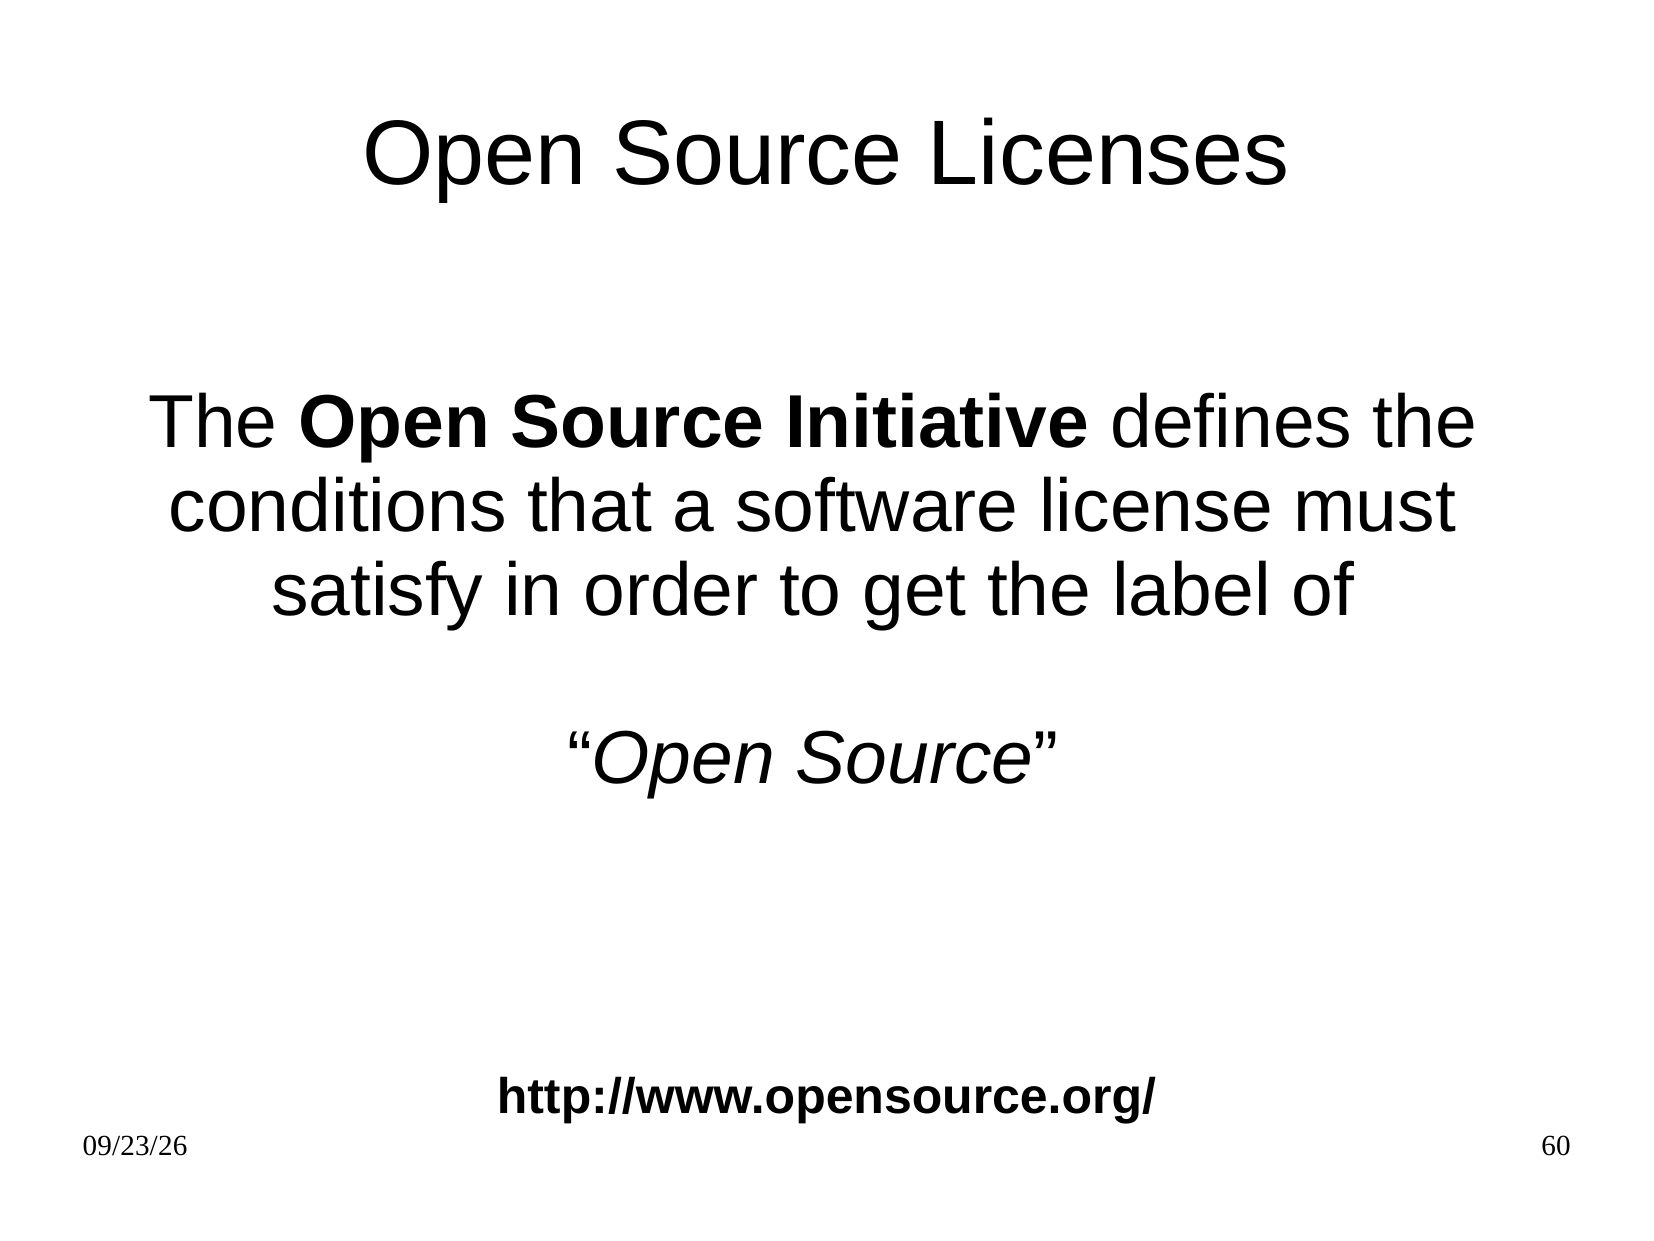

# Open Source Licenses
The Open Source Initiative defines the conditions that a software license must satisfy in order to get the label of
“Open Source”
http://www.opensource.org/
60